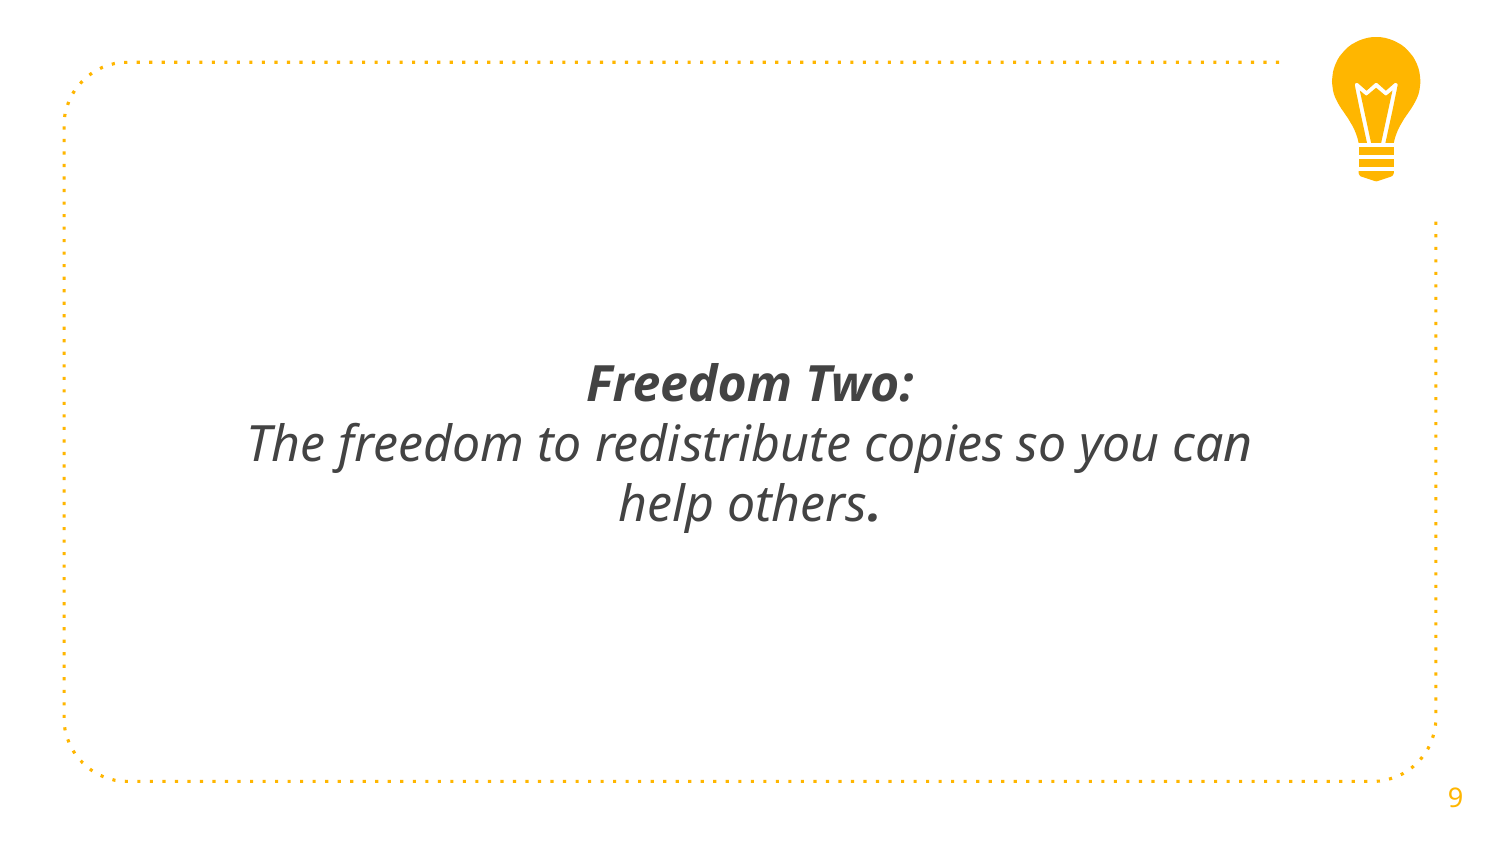

# Freedom Two: The freedom to redistribute copies so you can help others.